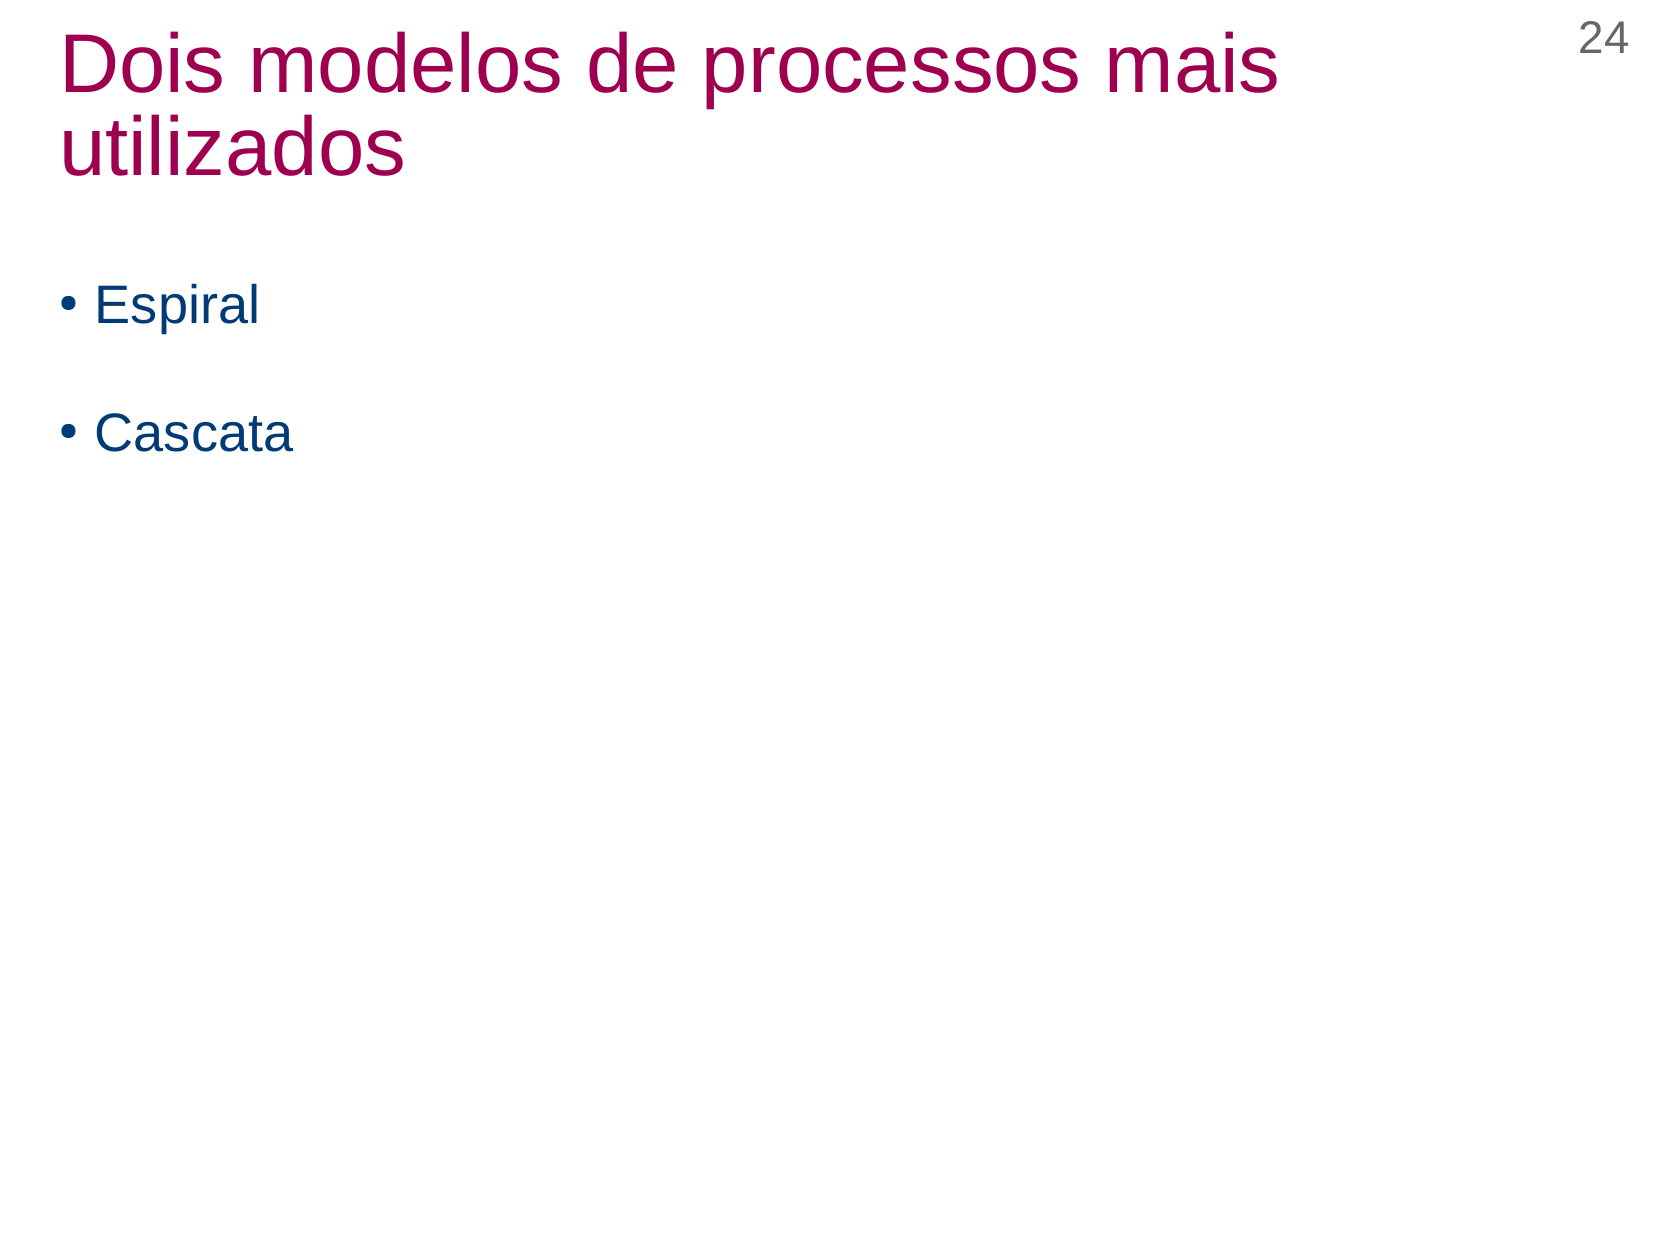

# Dois modelos de processos mais utilizados
24
Espiral
Cascata